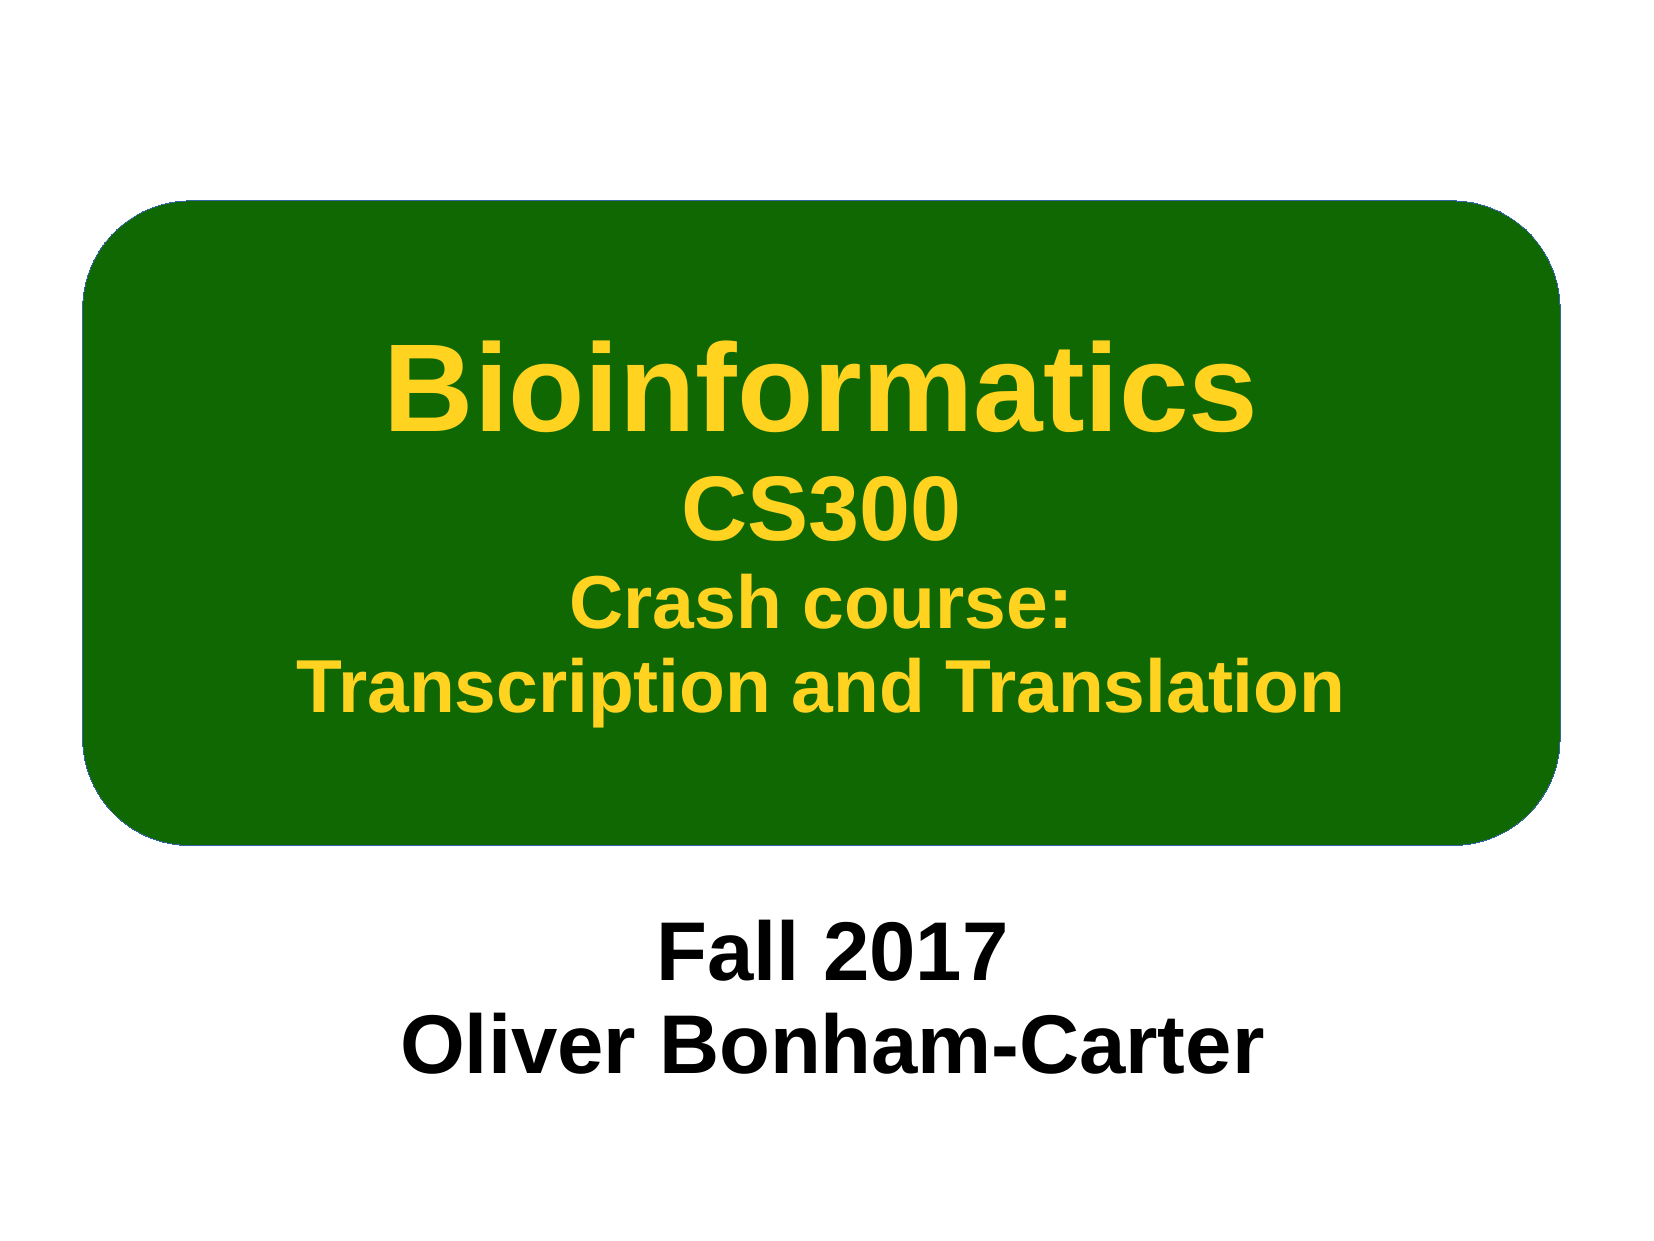

Bioinformatics
CS300
Crash course:
Transcription and Translation
Fall 2017
Oliver Bonham-Carter